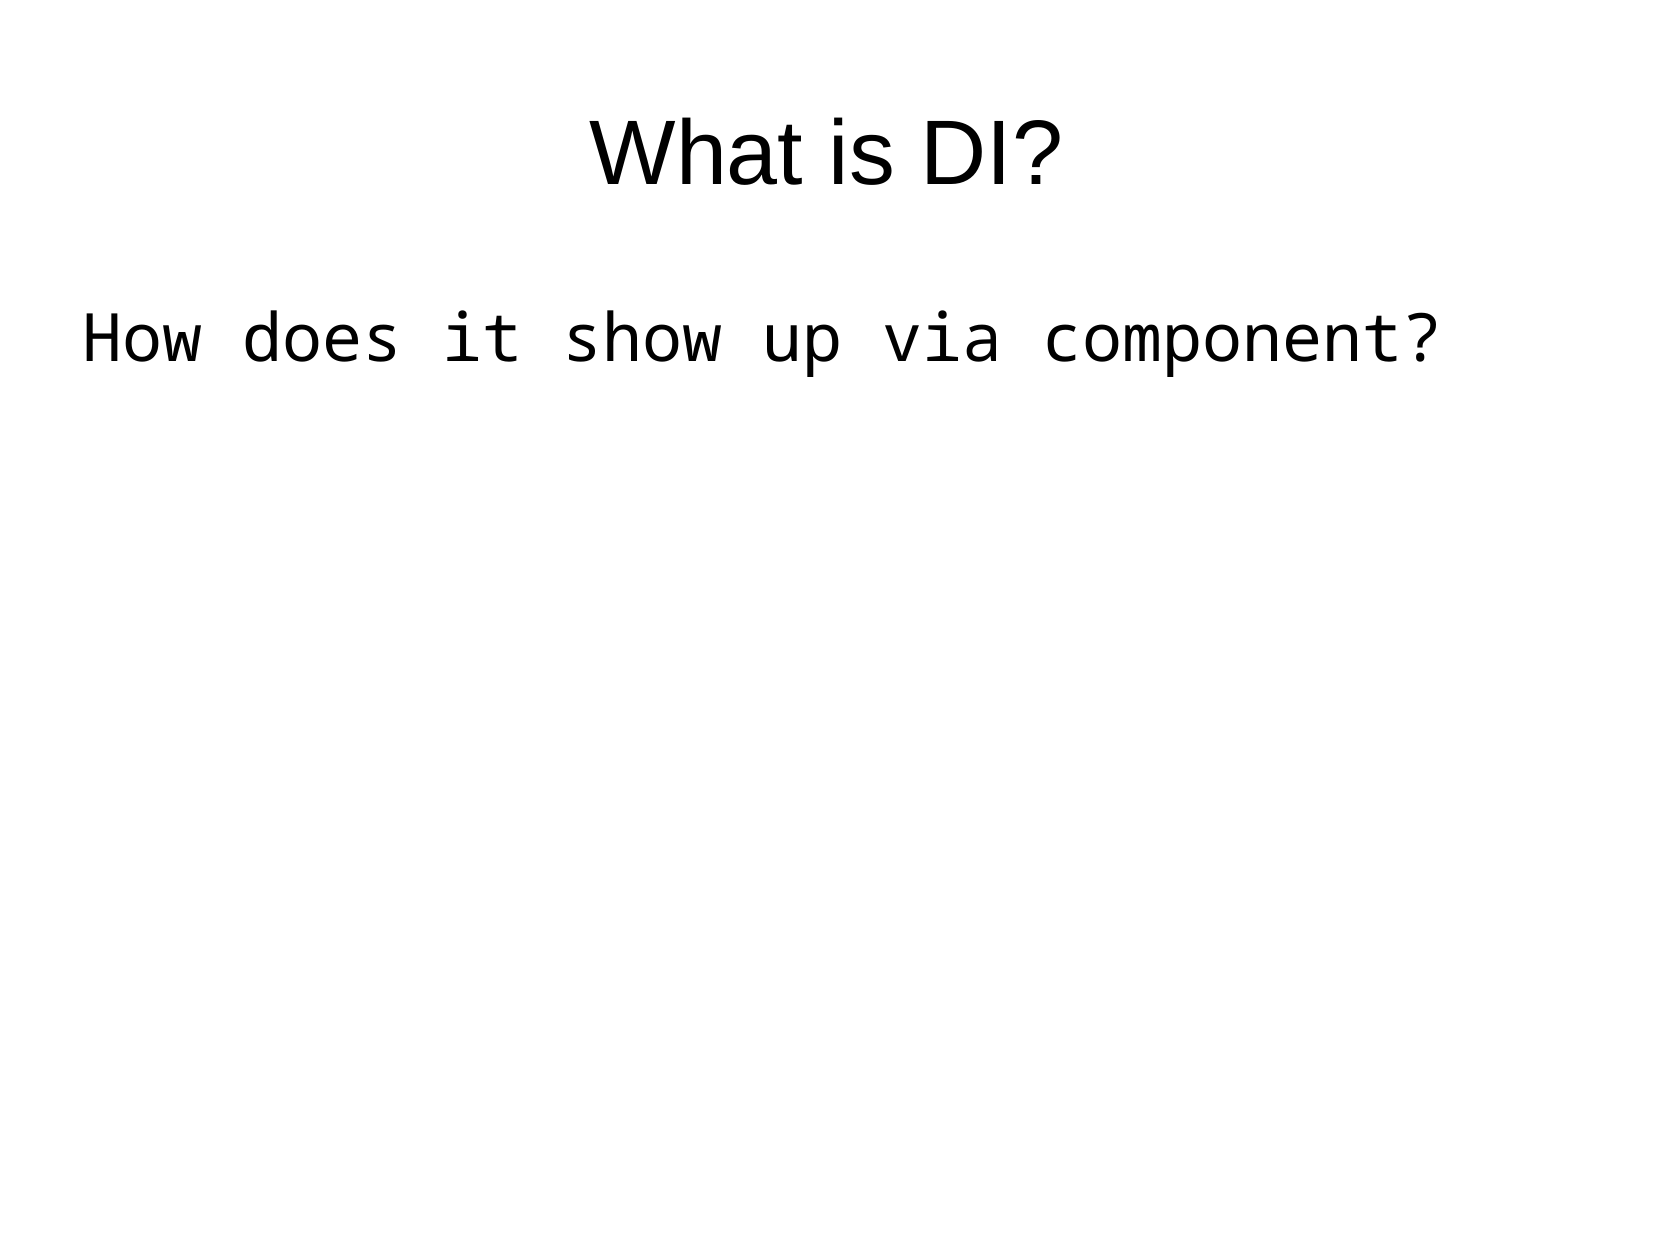

# What is DI?
How does it show up via component?